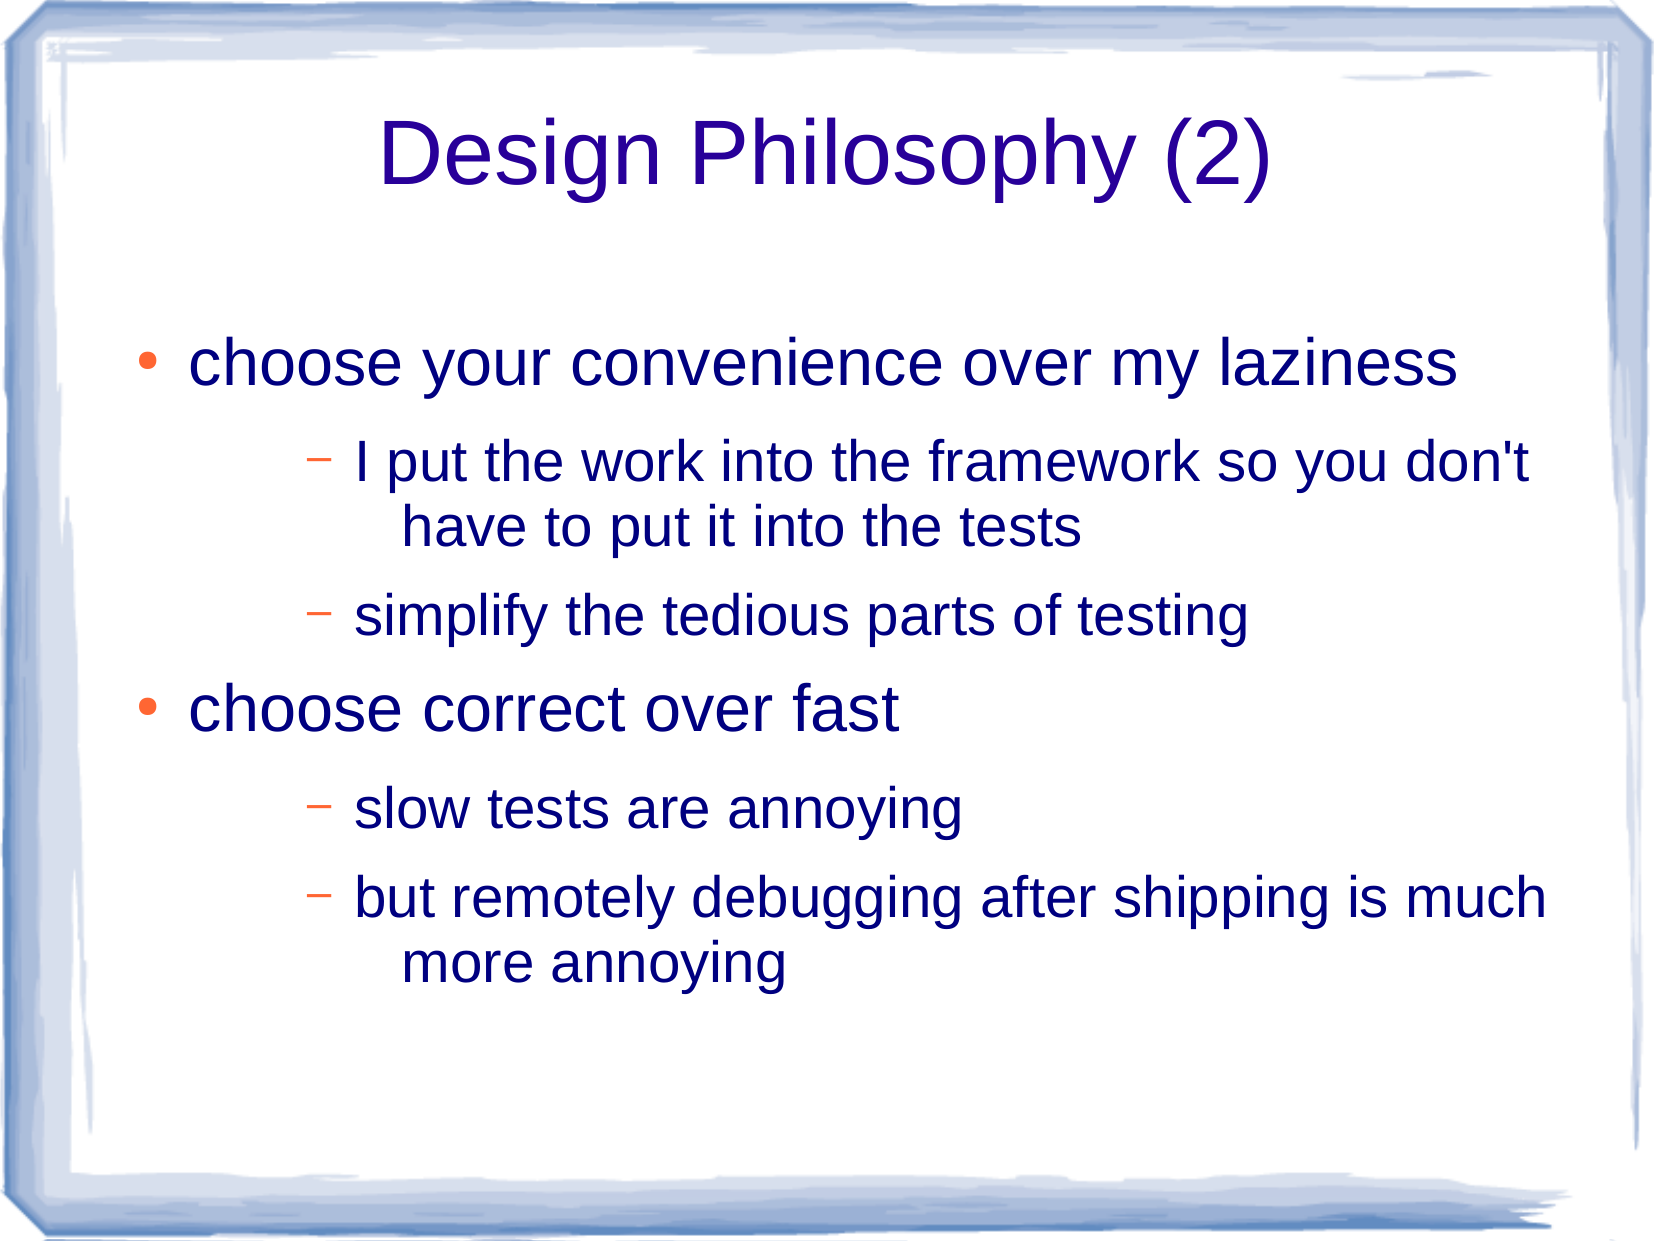

# Design Philosophy (2)
choose your convenience over my laziness
I put the work into the framework so you don't have to put it into the tests
simplify the tedious parts of testing
choose correct over fast
slow tests are annoying
but remotely debugging after shipping is much more annoying